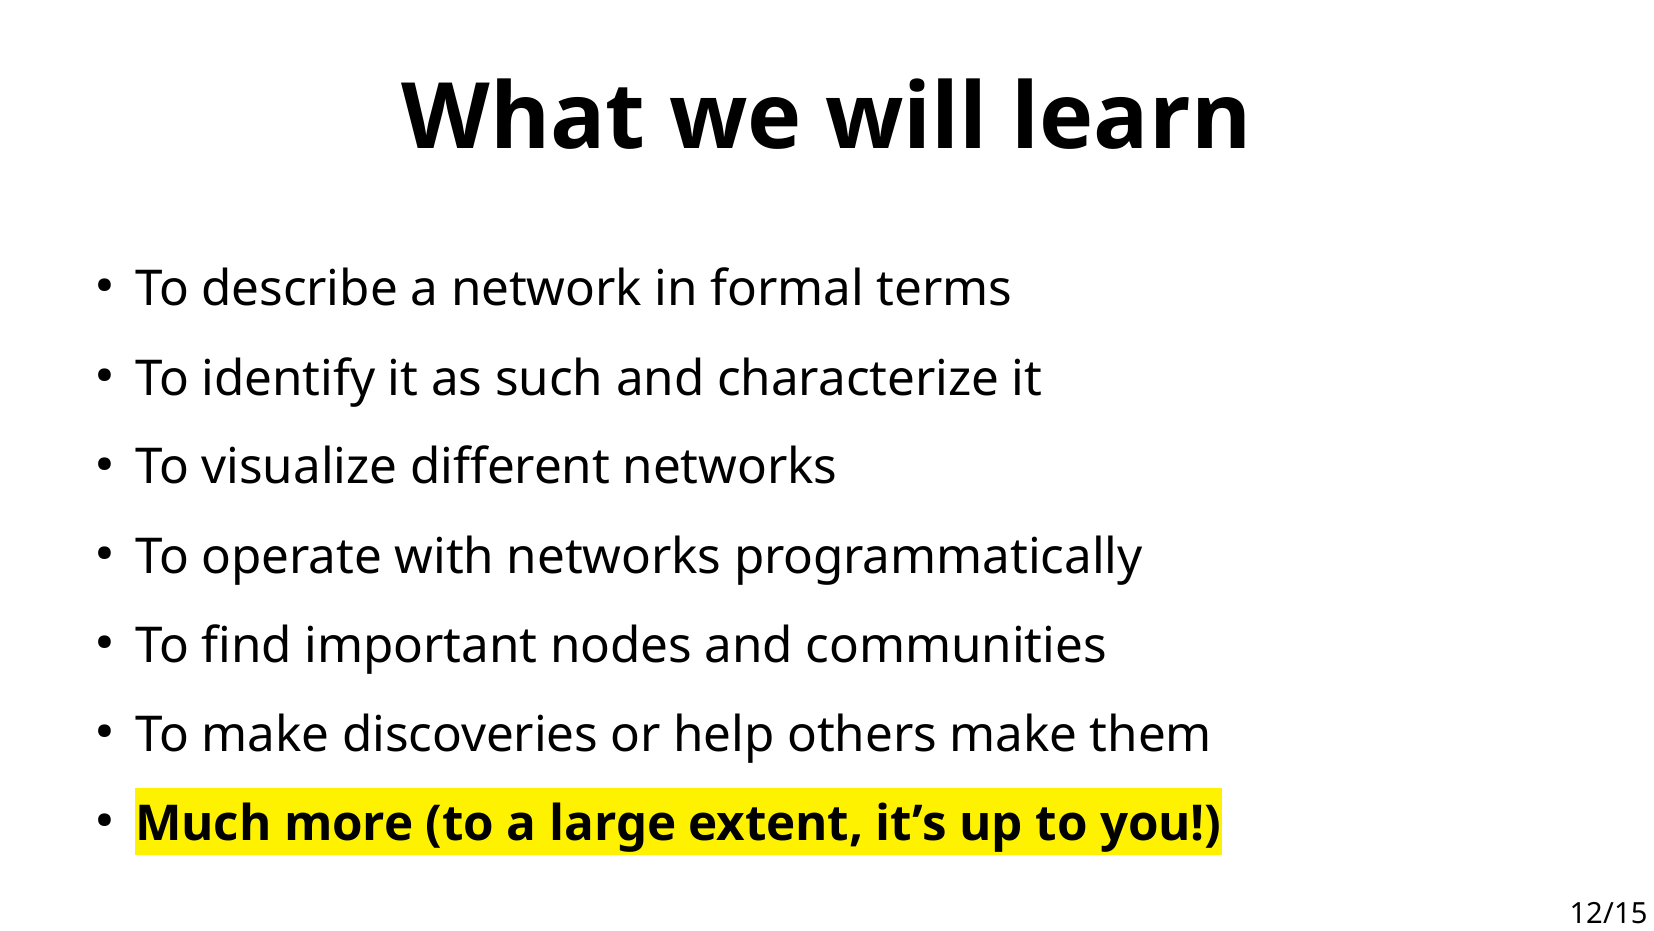

# What we will learn
To describe a network in formal terms
To identify it as such and characterize it
To visualize different networks
To operate with networks programmatically
To find important nodes and communities
To make discoveries or help others make them
Much more (to a large extent, it’s up to you!)
12